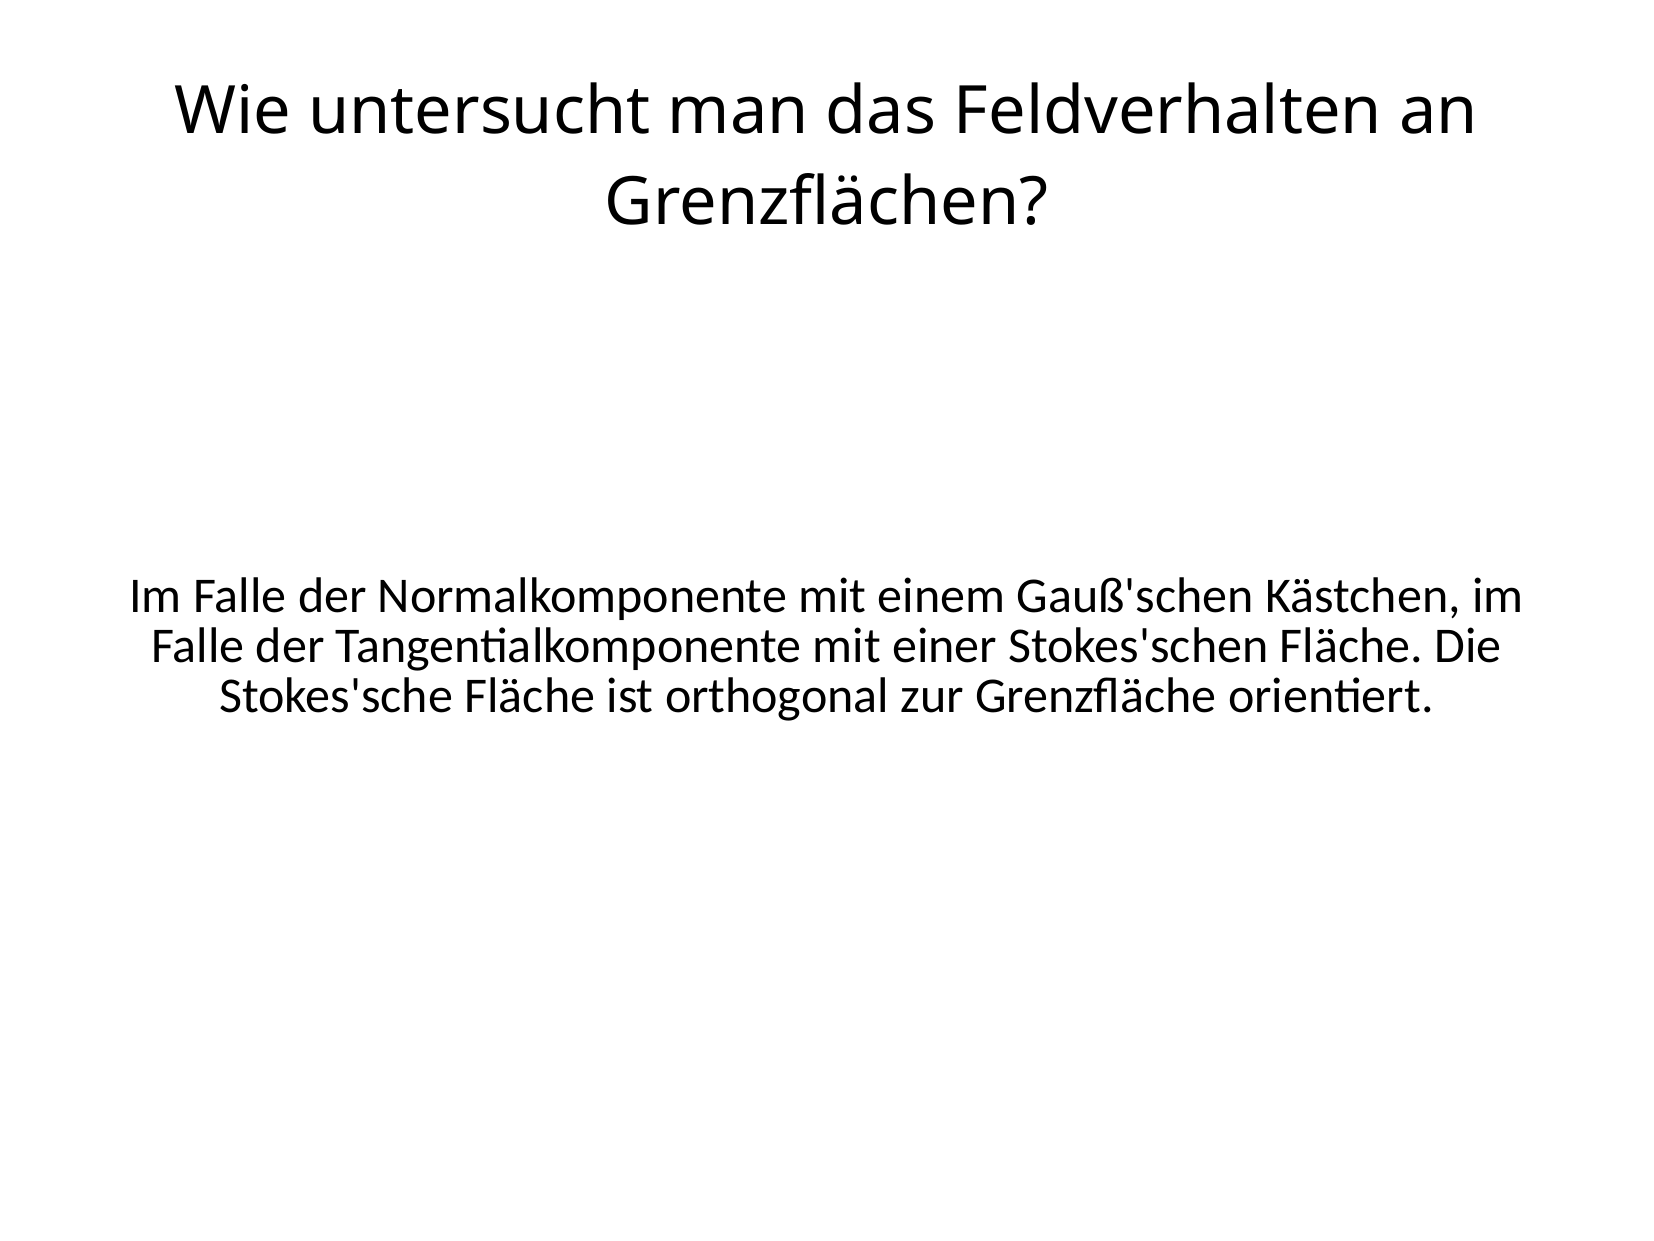

# Wie untersucht man das Feldverhalten an Grenzflächen?
Im Falle der Normalkomponente mit einem Gauß'schen Kästchen, im Falle der Tangentialkomponente mit einer Stokes'schen Fläche. Die Stokes'sche Fläche ist orthogonal zur Grenzfläche orientiert.